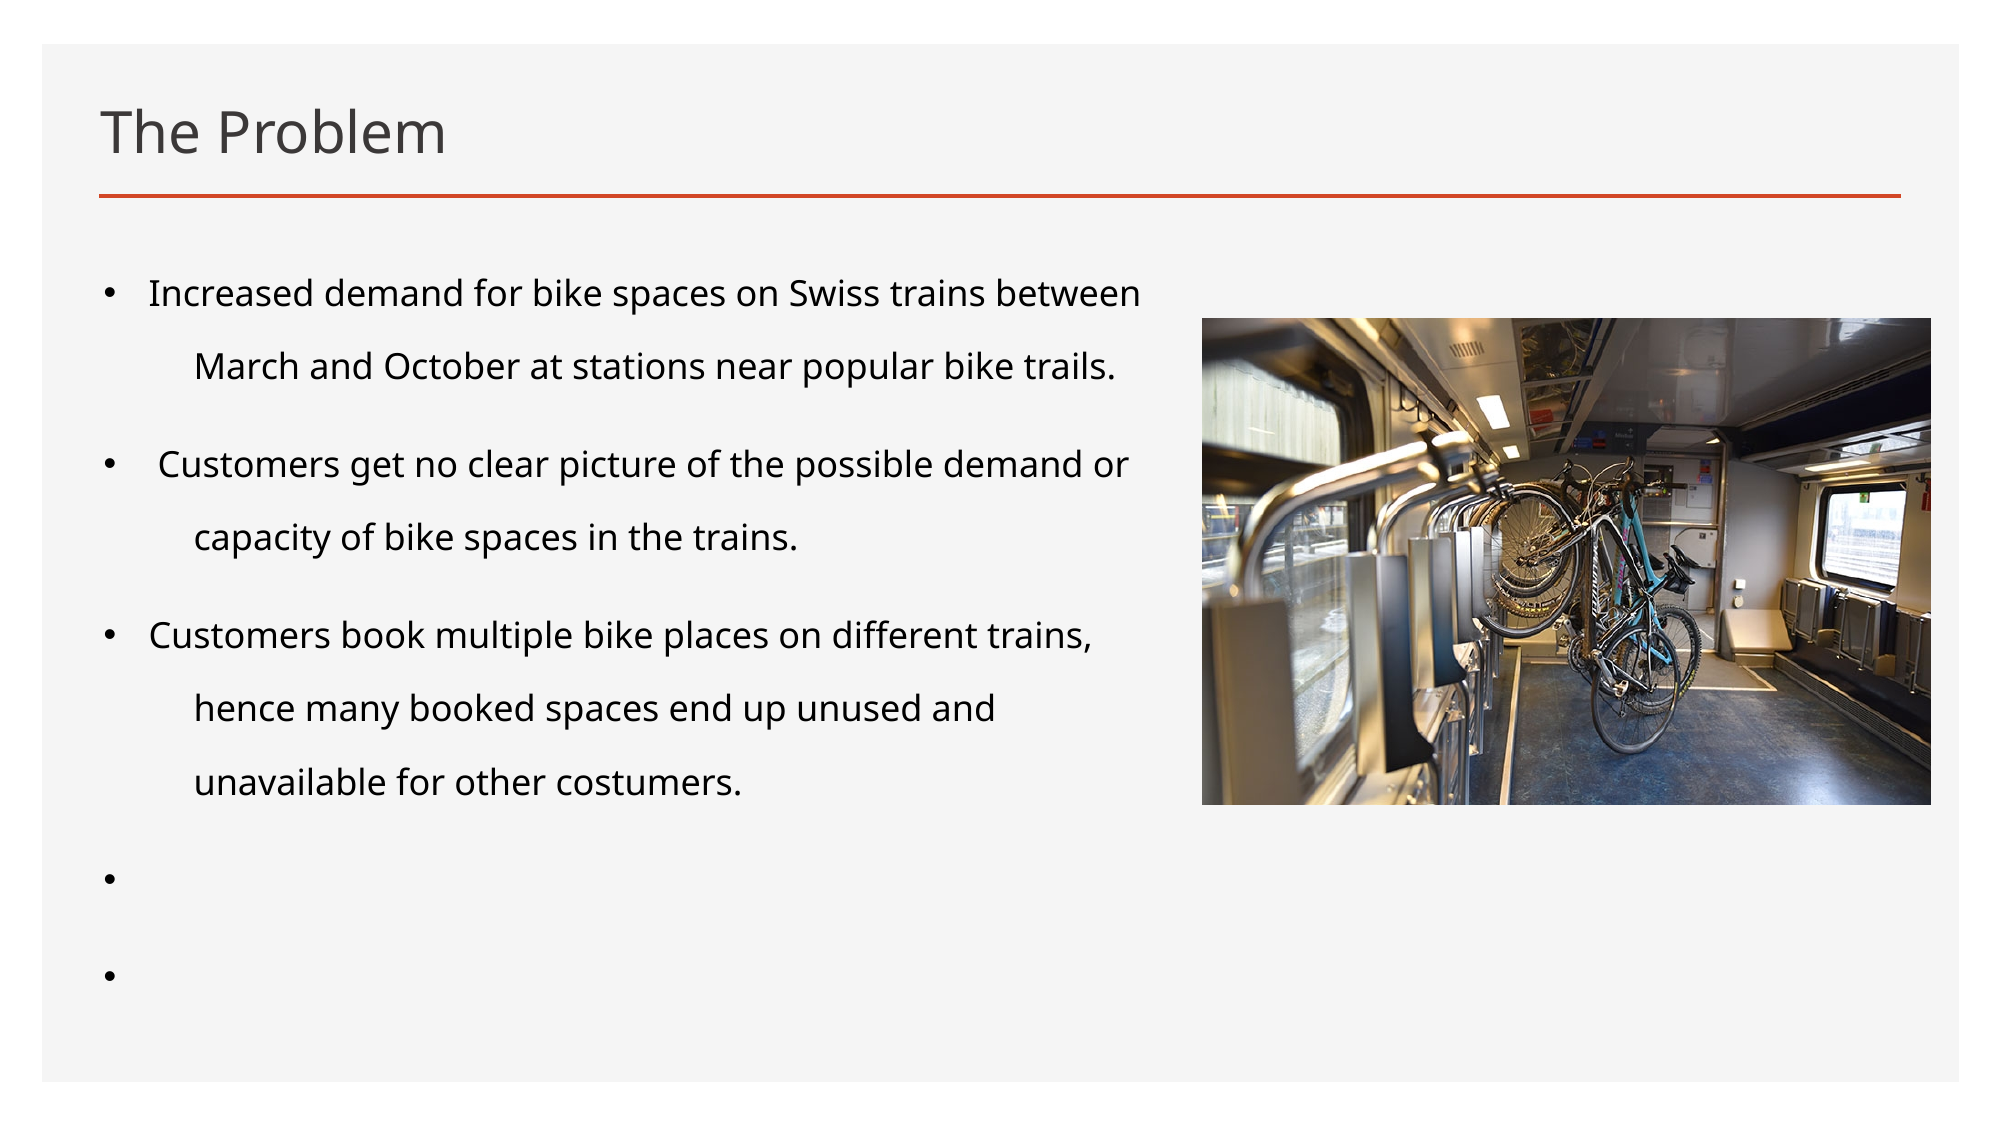

# The Problem
Increased demand for bike spaces on Swiss trains between March and October at stations near popular bike trails.
 Customers get no clear picture of the possible demand or capacity of bike spaces in the trains.
Customers book multiple bike places on different trains, hence many booked spaces end up unused and unavailable for other costumers.